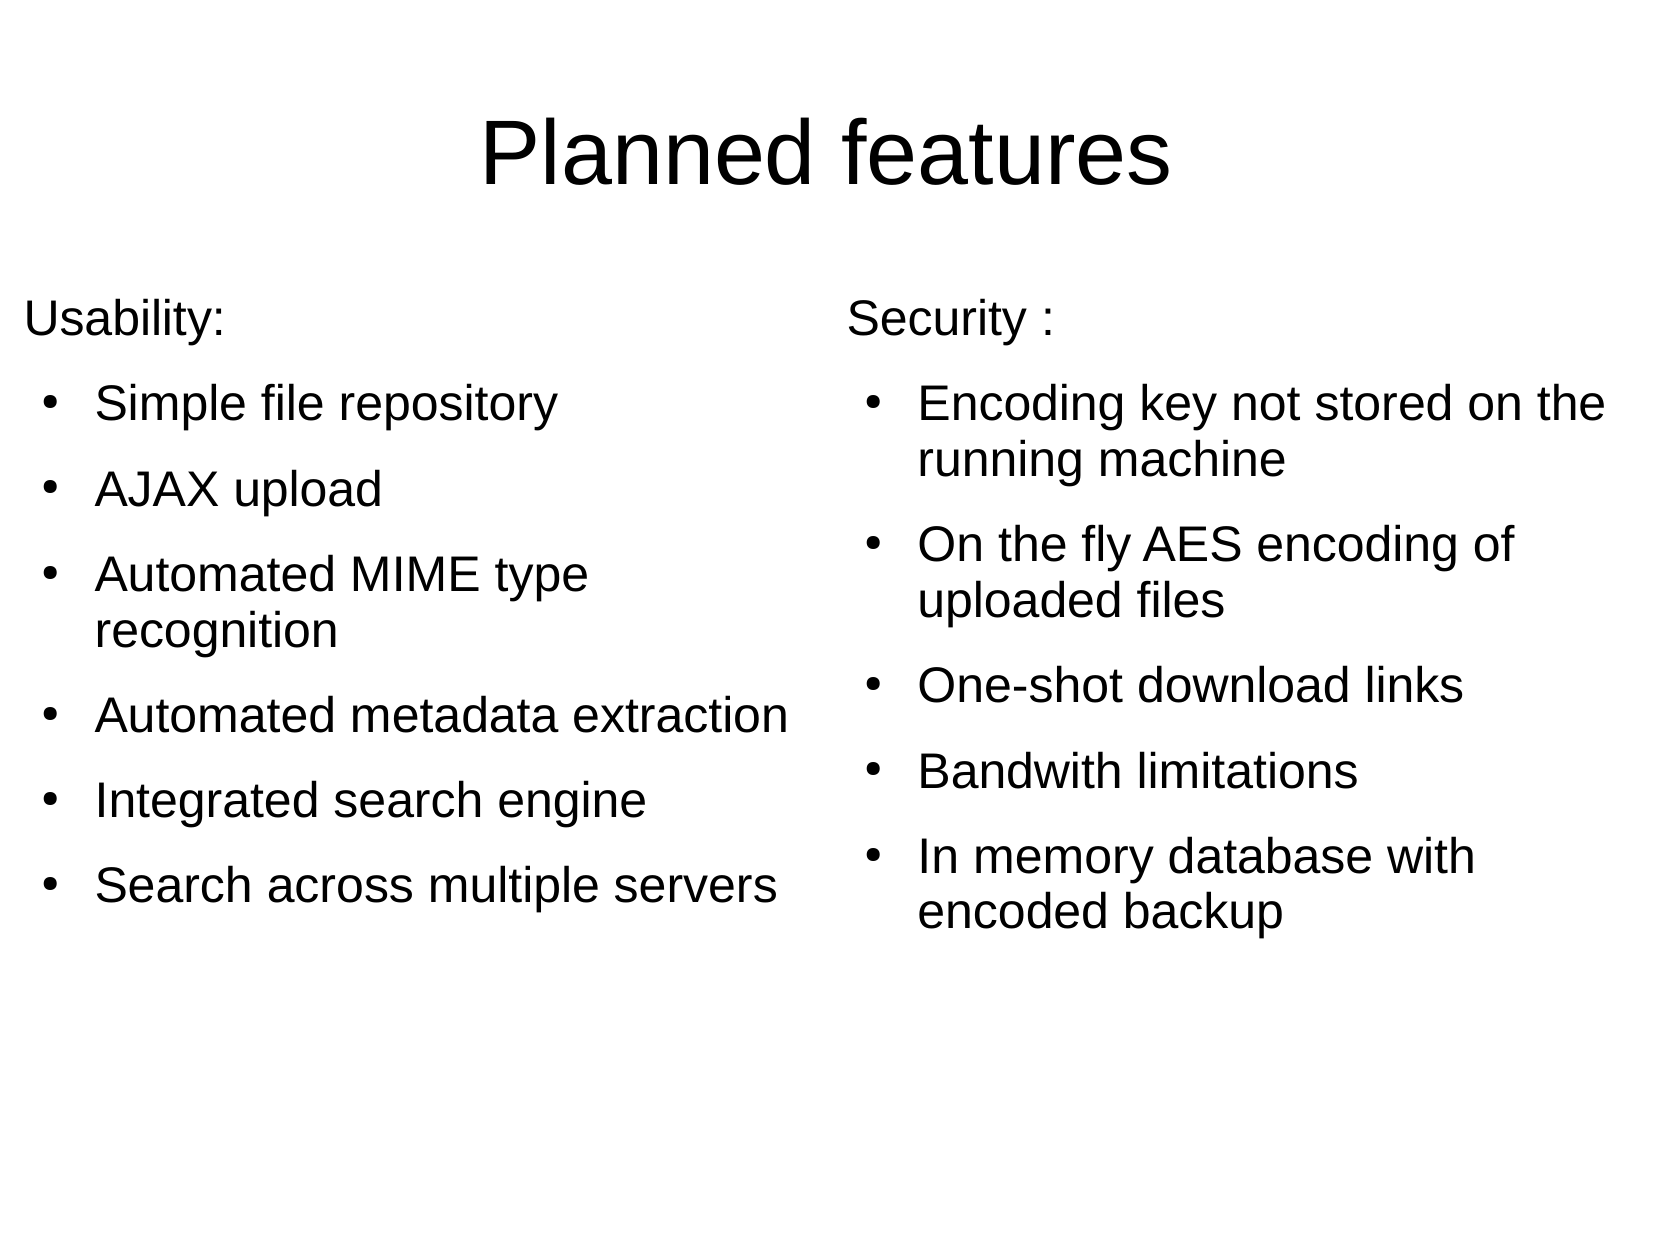

# Planned features
Usability:
Simple file repository
AJAX upload
Automated MIME type recognition
Automated metadata extraction
Integrated search engine
Search across multiple servers
Security :
Encoding key not stored on the running machine
On the fly AES encoding of uploaded files
One-shot download links
Bandwith limitations
In memory database with encoded backup